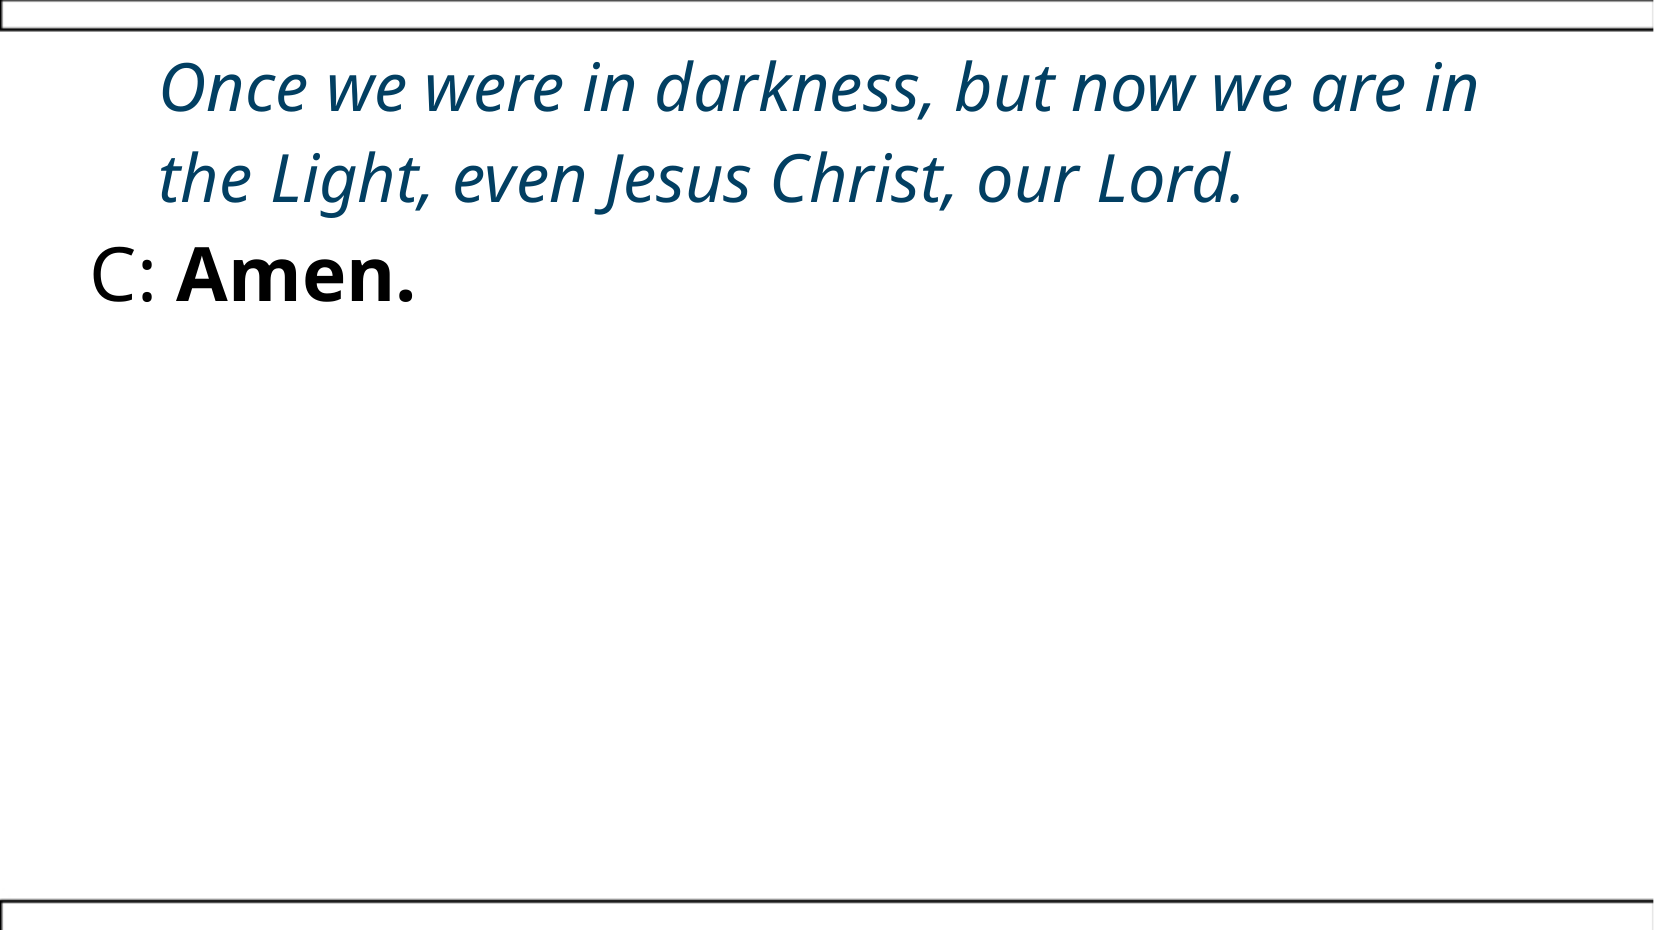

Once we were in darkness, but now we are in
 the Light, even Jesus Christ, our Lord.
C: Amen.